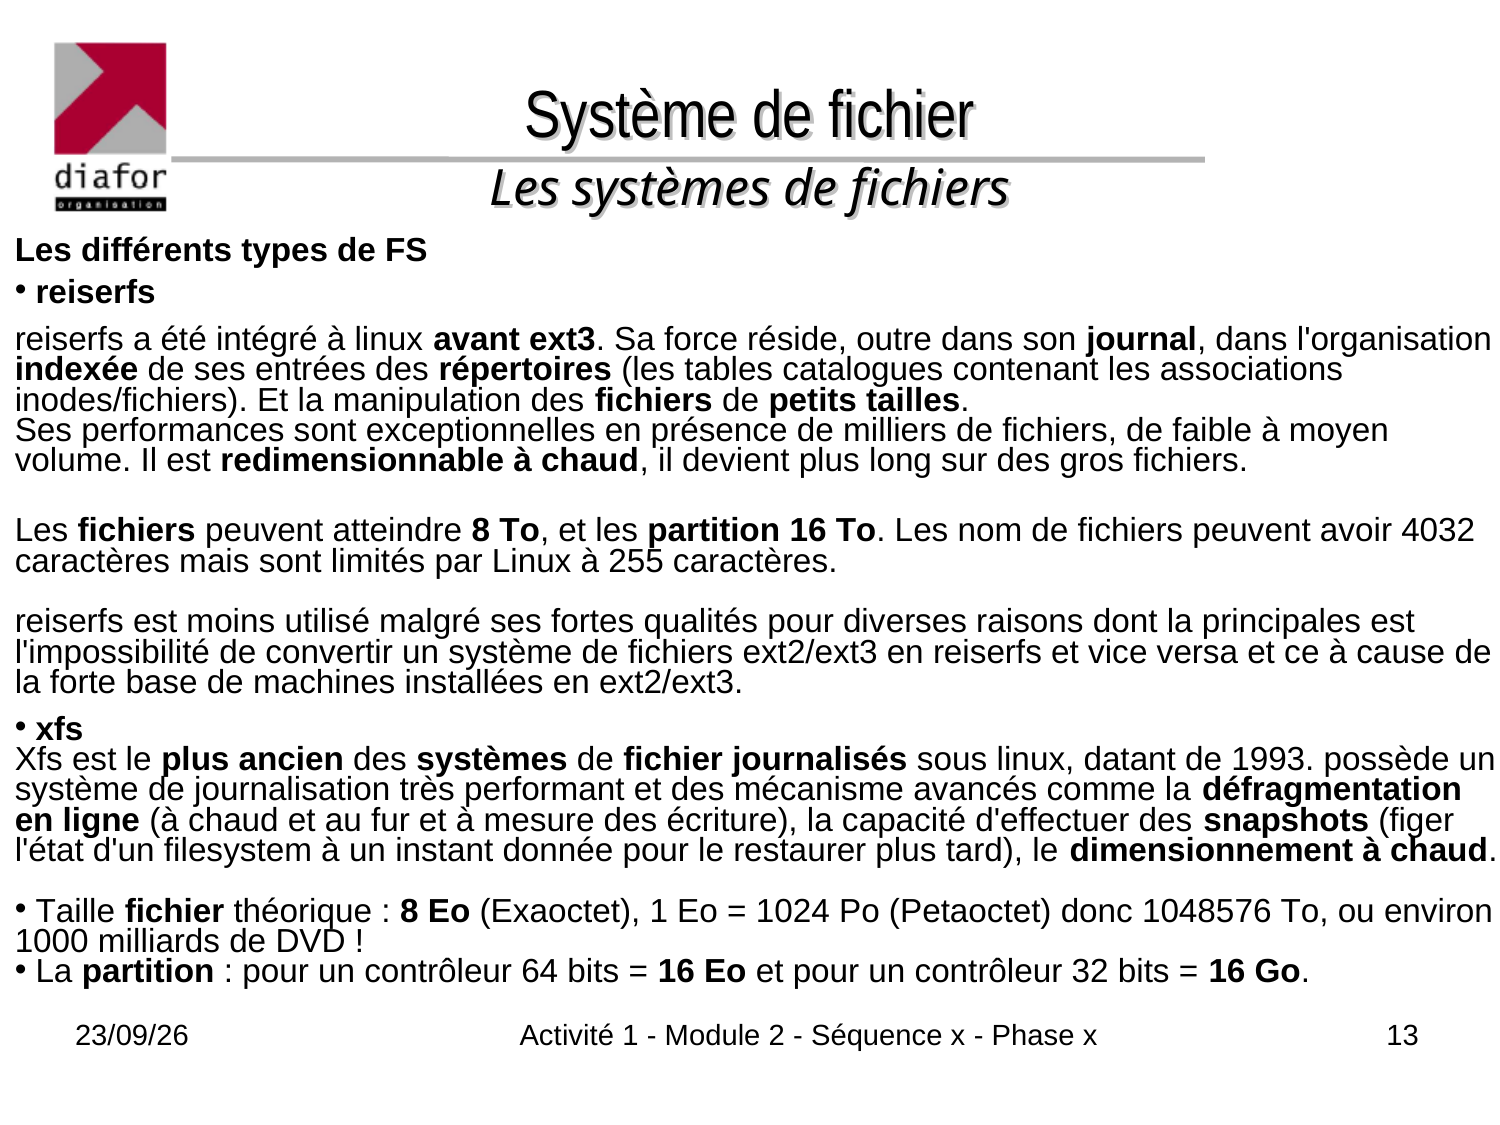

# Système de fichier Les systèmes de fichiers
Les différents types de FS
 reiserfs
reiserfs a été intégré à linux avant ext3. Sa force réside, outre dans son journal, dans l'organisation
indexée de ses entrées des répertoires (les tables catalogues contenant les associations
inodes/fichiers). Et la manipulation des fichiers de petits tailles.
Ses performances sont exceptionnelles en présence de milliers de fichiers, de faible à moyen
volume. Il est redimensionnable à chaud, il devient plus long sur des gros fichiers.
Les fichiers peuvent atteindre 8 To, et les partition 16 To. Les nom de fichiers peuvent avoir 4032
caractères mais sont limités par Linux à 255 caractères.
reiserfs est moins utilisé malgré ses fortes qualités pour diverses raisons dont la principales est
l'impossibilité de convertir un système de fichiers ext2/ext3 en reiserfs et vice versa et ce à cause de
la forte base de machines installées en ext2/ext3.
 xfs
Xfs est le plus ancien des systèmes de fichier journalisés sous linux, datant de 1993. possède un
système de journalisation très performant et des mécanisme avancés comme la défragmentation
en ligne (à chaud et au fur et à mesure des écriture), la capacité d'effectuer des snapshots (figer
l'état d'un filesystem à un instant donnée pour le restaurer plus tard), le dimensionnement à chaud.
 Taille fichier théorique : 8 Eo (Exaoctet), 1 Eo = 1024 Po (Petaoctet) donc 1048576 To, ou environ
1000 milliards de DVD !
 La partition : pour un contrôleur 64 bits = 16 Eo et pour un contrôleur 32 bits = 16 Go.
Activité 1 - Module 2 - Séquence x - Phase x
13